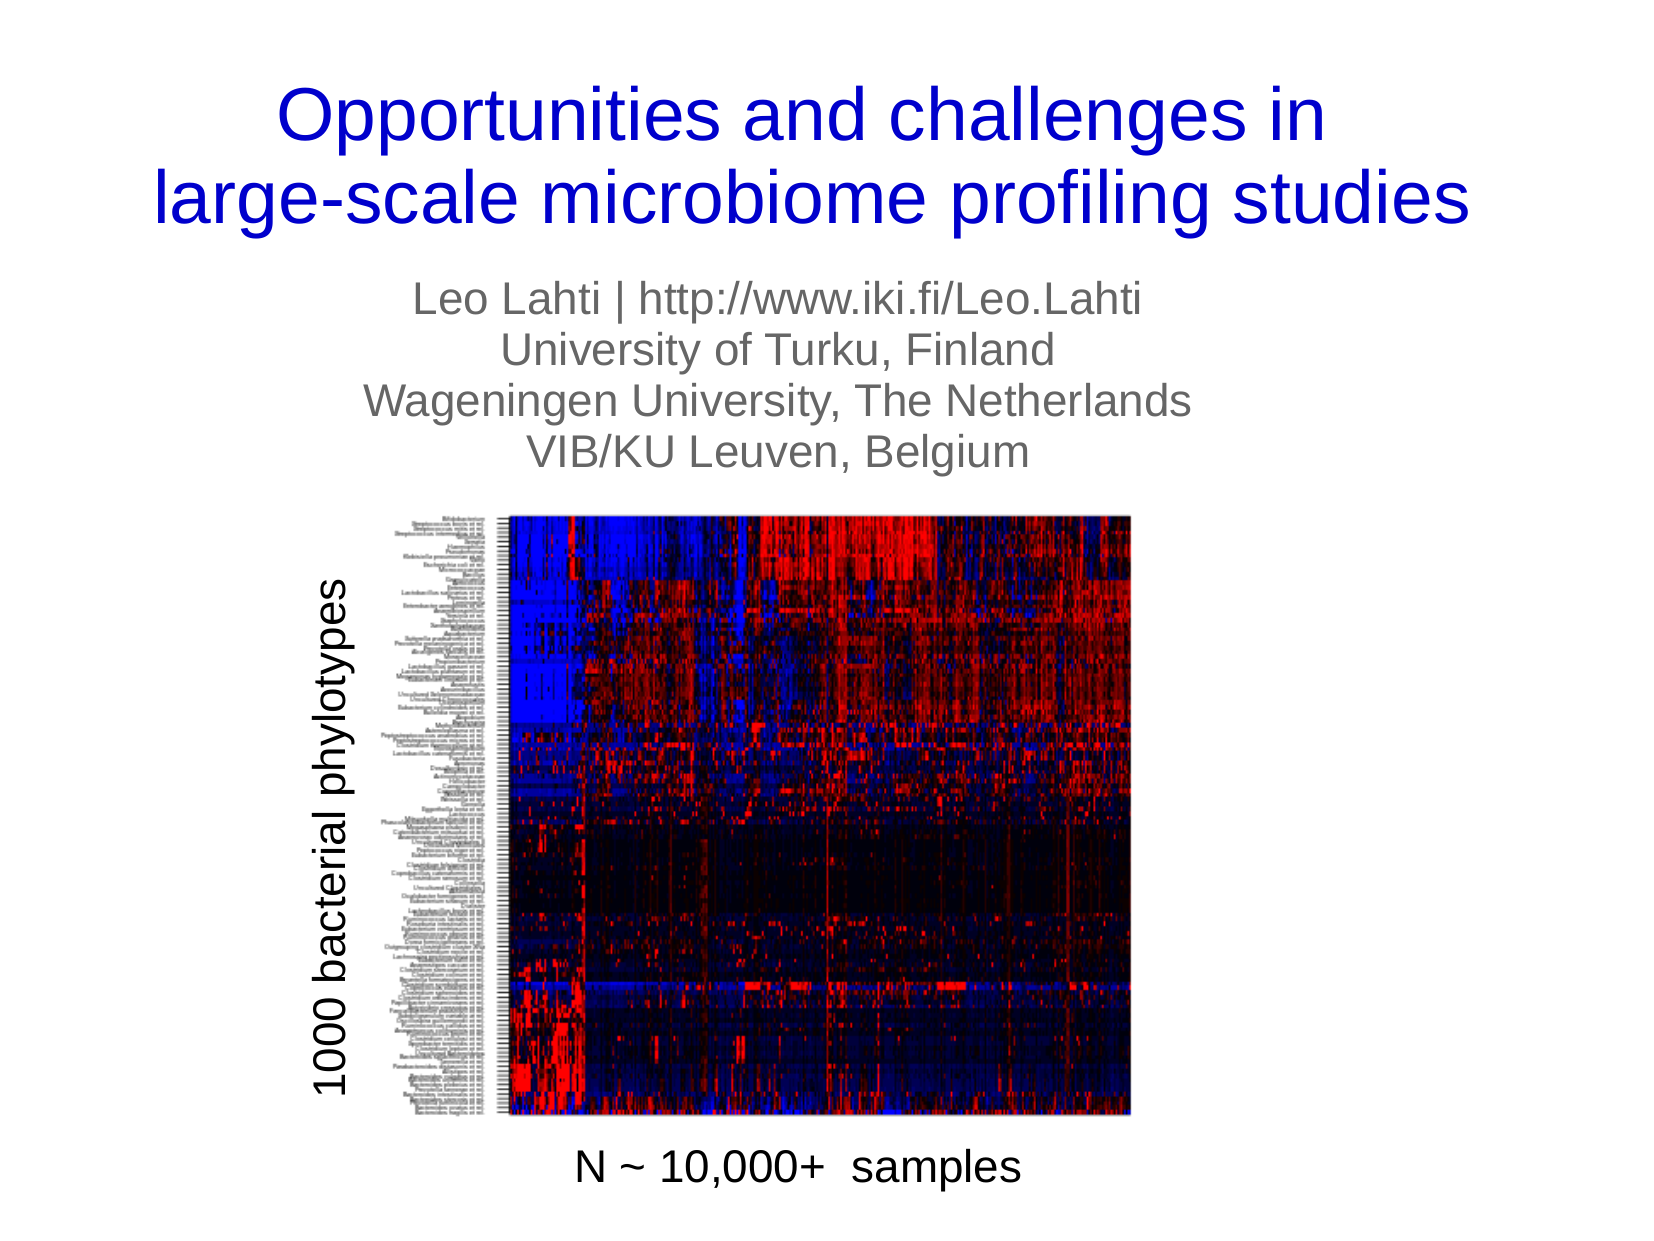

# Opportunities and challenges in large-scale microbiome profiling studies
Leo Lahti | http://www.iki.fi/Leo.Lahti
University of Turku, Finland
Wageningen University, The Netherlands
VIB/KU Leuven, Belgium
1000 bacterial phylotypes
N ~ 10,000+ samples